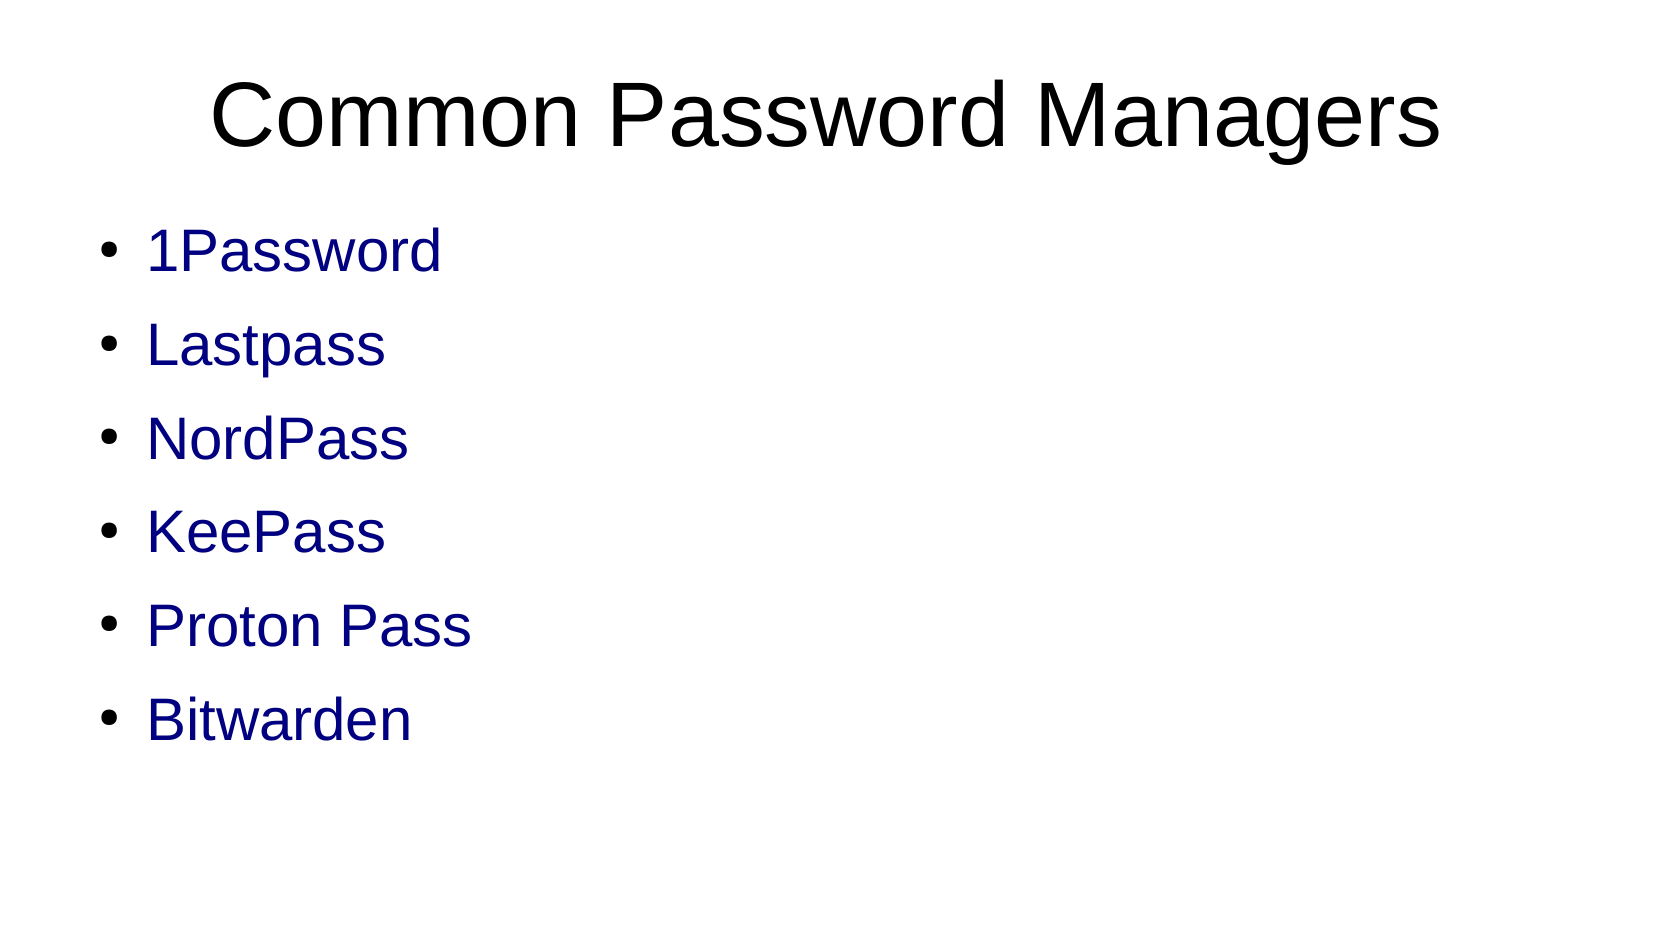

# Common Password Managers
1Password
Lastpass
NordPass
KeePass
Proton Pass
Bitwarden